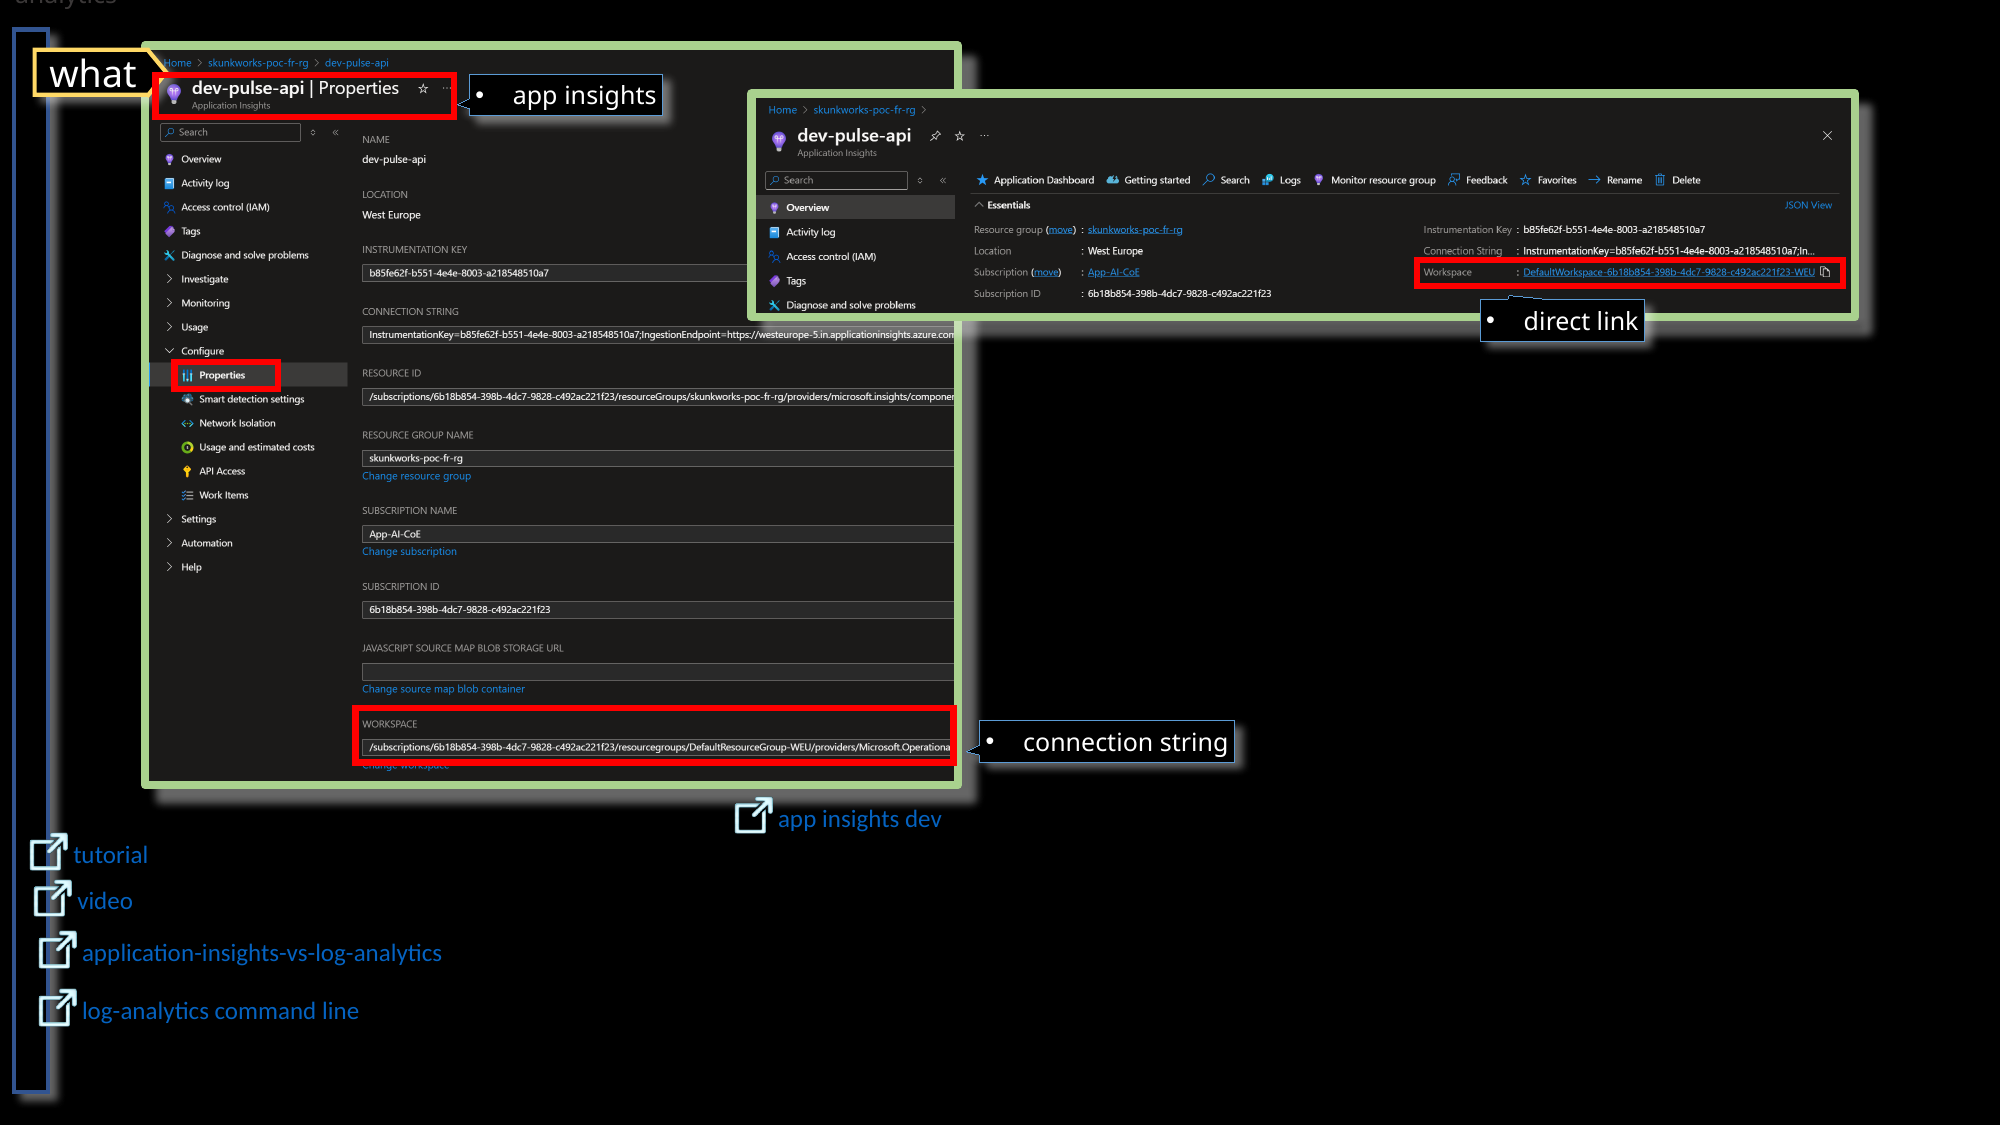

# 2.6 log analytics
what
app insights
direct link
connection string
app insights dev
tutorial
video
application-insights-vs-log-analytics
log-analytics command line